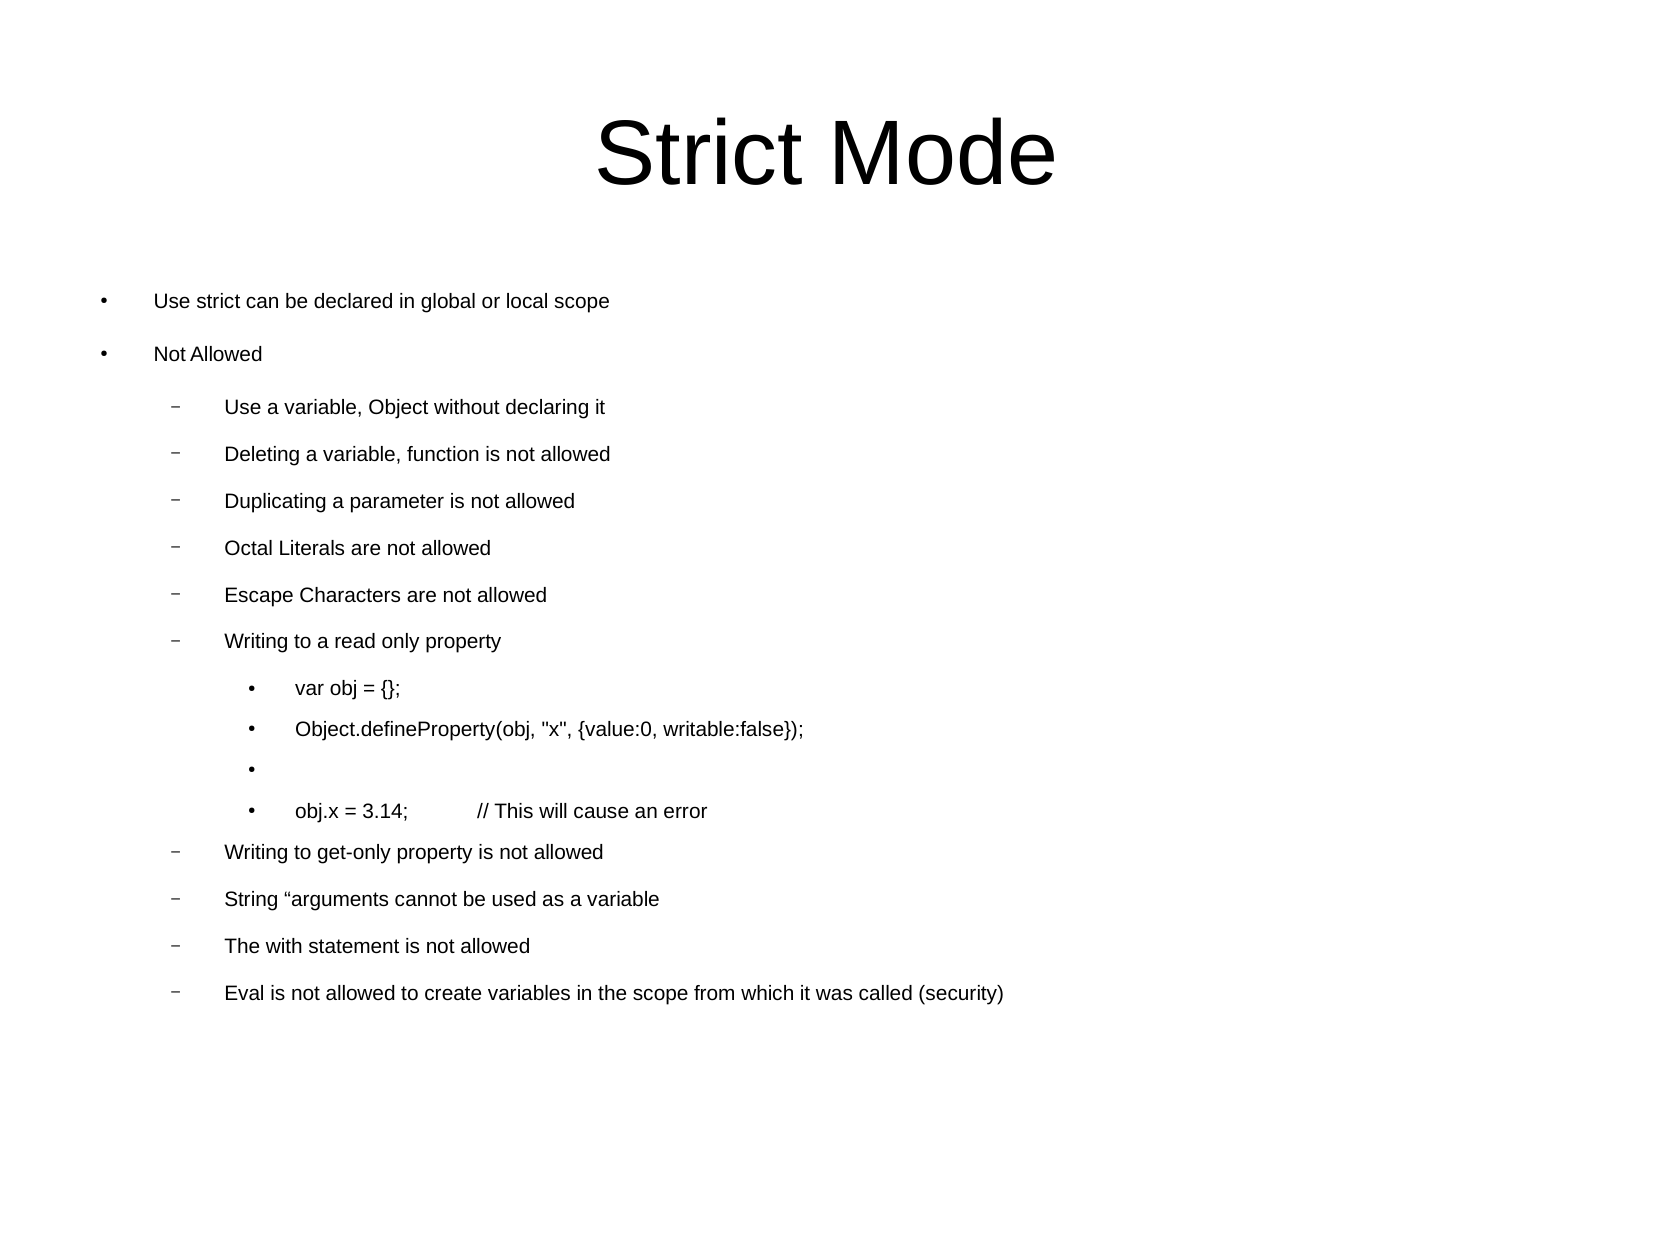

# Strict Mode
Use strict can be declared in global or local scope
Not Allowed
Use a variable, Object without declaring it
Deleting a variable, function is not allowed
Duplicating a parameter is not allowed
Octal Literals are not allowed
Escape Characters are not allowed
Writing to a read only property
var obj = {};
Object.defineProperty(obj, "x", {value:0, writable:false});
obj.x = 3.14; // This will cause an error
Writing to get-only property is not allowed
String “arguments cannot be used as a variable
The with statement is not allowed
Eval is not allowed to create variables in the scope from which it was called (security)